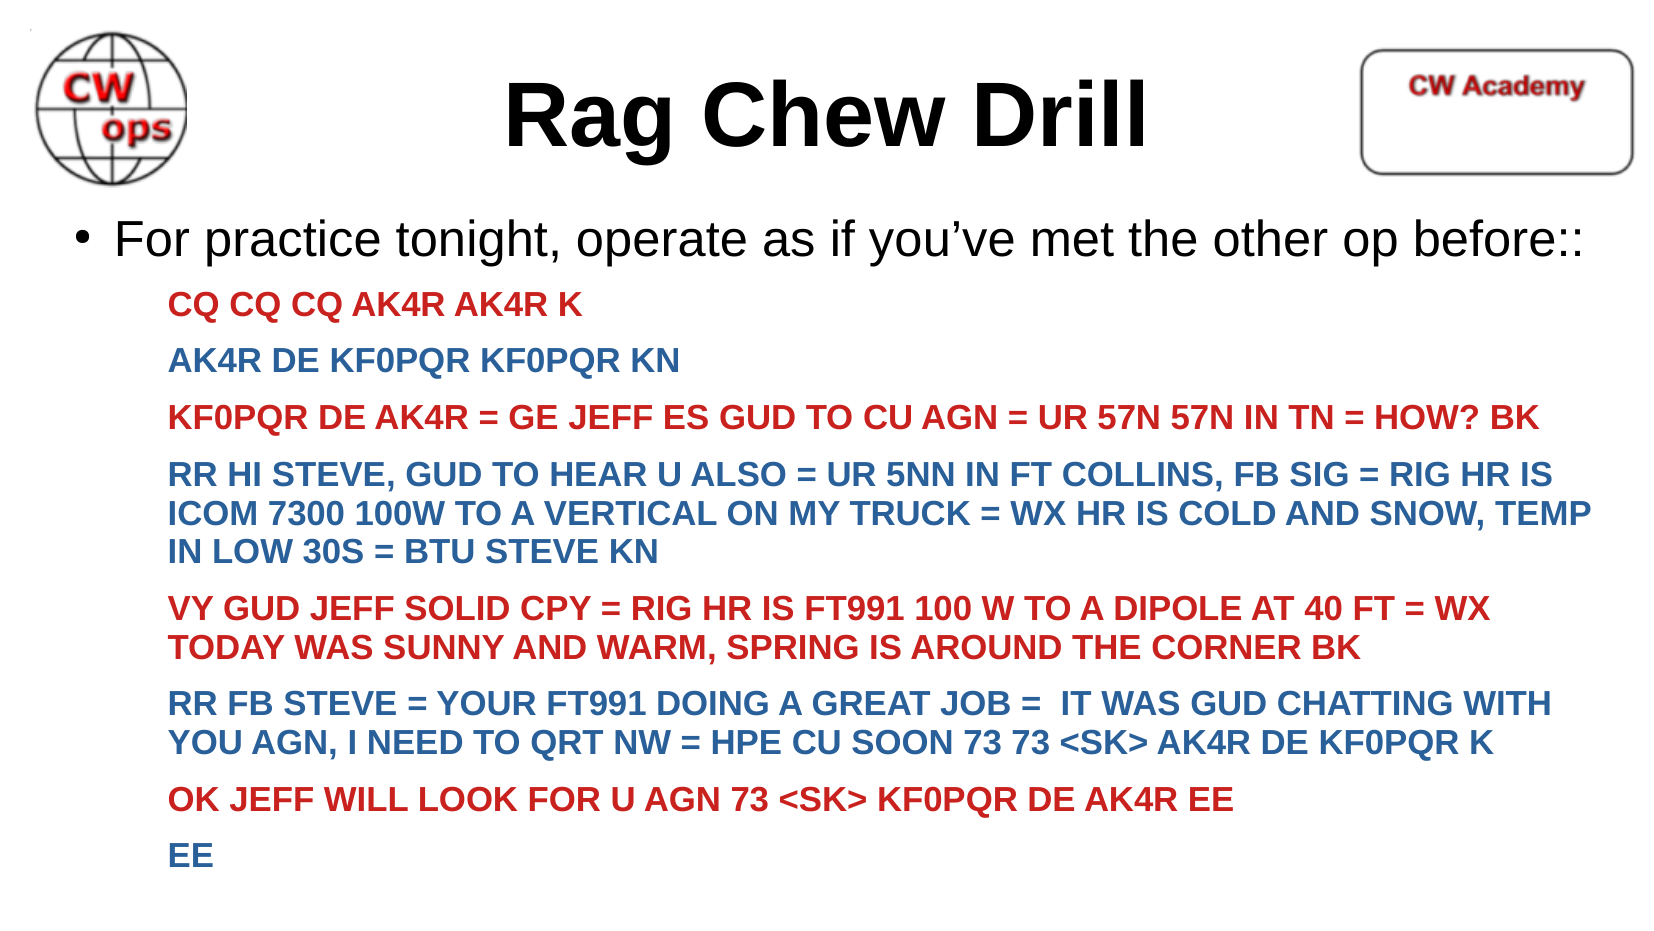

# Rag Chew Drill
For practice tonight, operate as if you’ve met the other op before::
CQ CQ CQ AK4R AK4R K
AK4R DE KF0PQR KF0PQR KN
KF0PQR DE AK4R = GE JEFF ES GUD TO CU AGN = UR 57N 57N IN TN = HOW? BK
RR HI STEVE, GUD TO HEAR U ALSO = UR 5NN IN FT COLLINS, FB SIG = RIG HR IS ICOM 7300 100W TO A VERTICAL ON MY TRUCK = WX HR IS COLD AND SNOW, TEMP IN LOW 30S = BTU STEVE KN
VY GUD JEFF SOLID CPY = RIG HR IS FT991 100 W TO A DIPOLE AT 40 FT = WX TODAY WAS SUNNY AND WARM, SPRING IS AROUND THE CORNER BK
RR FB STEVE = YOUR FT991 DOING A GREAT JOB = IT WAS GUD CHATTING WITH YOU AGN, I NEED TO QRT NW = HPE CU SOON 73 73 <SK> AK4R DE KF0PQR K
OK JEFF WILL LOOK FOR U AGN 73 <SK> KF0PQR DE AK4R EE
EE